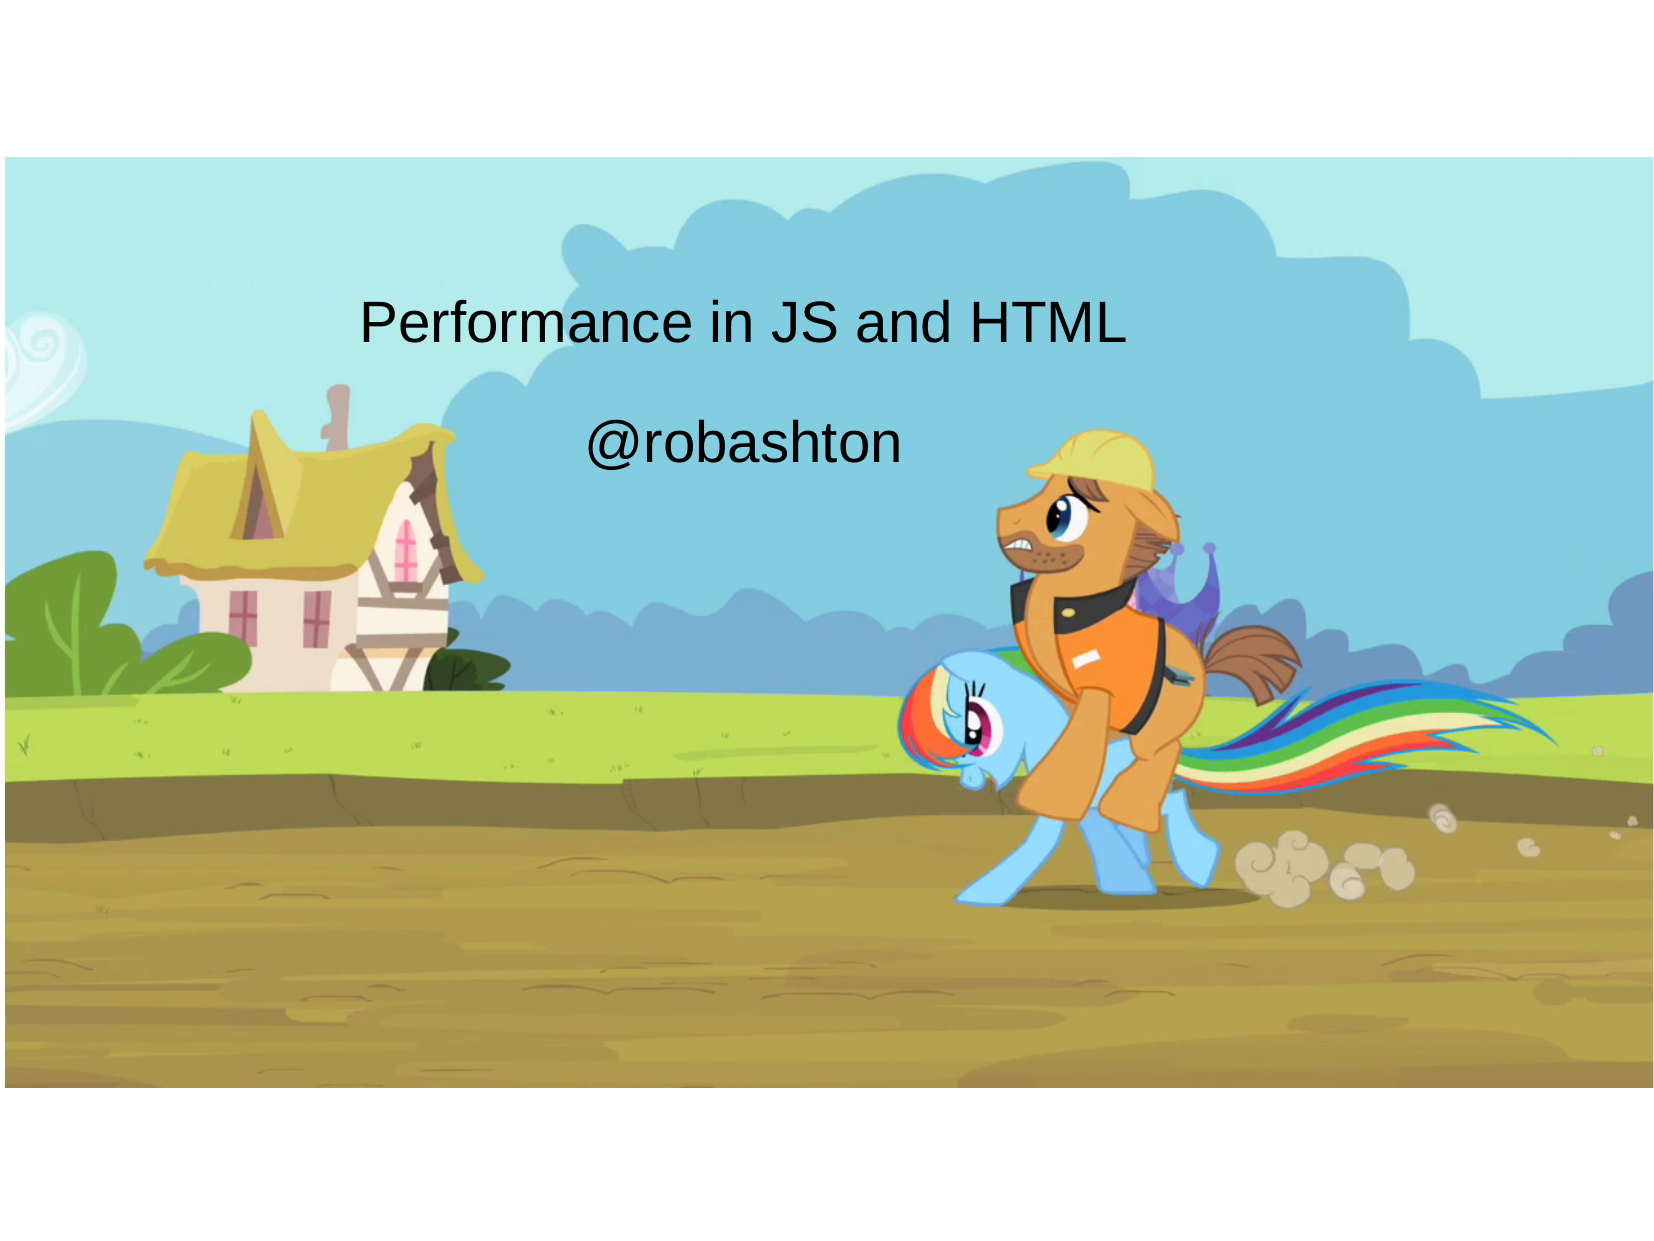

# Performance in JS and HTML
@robashton